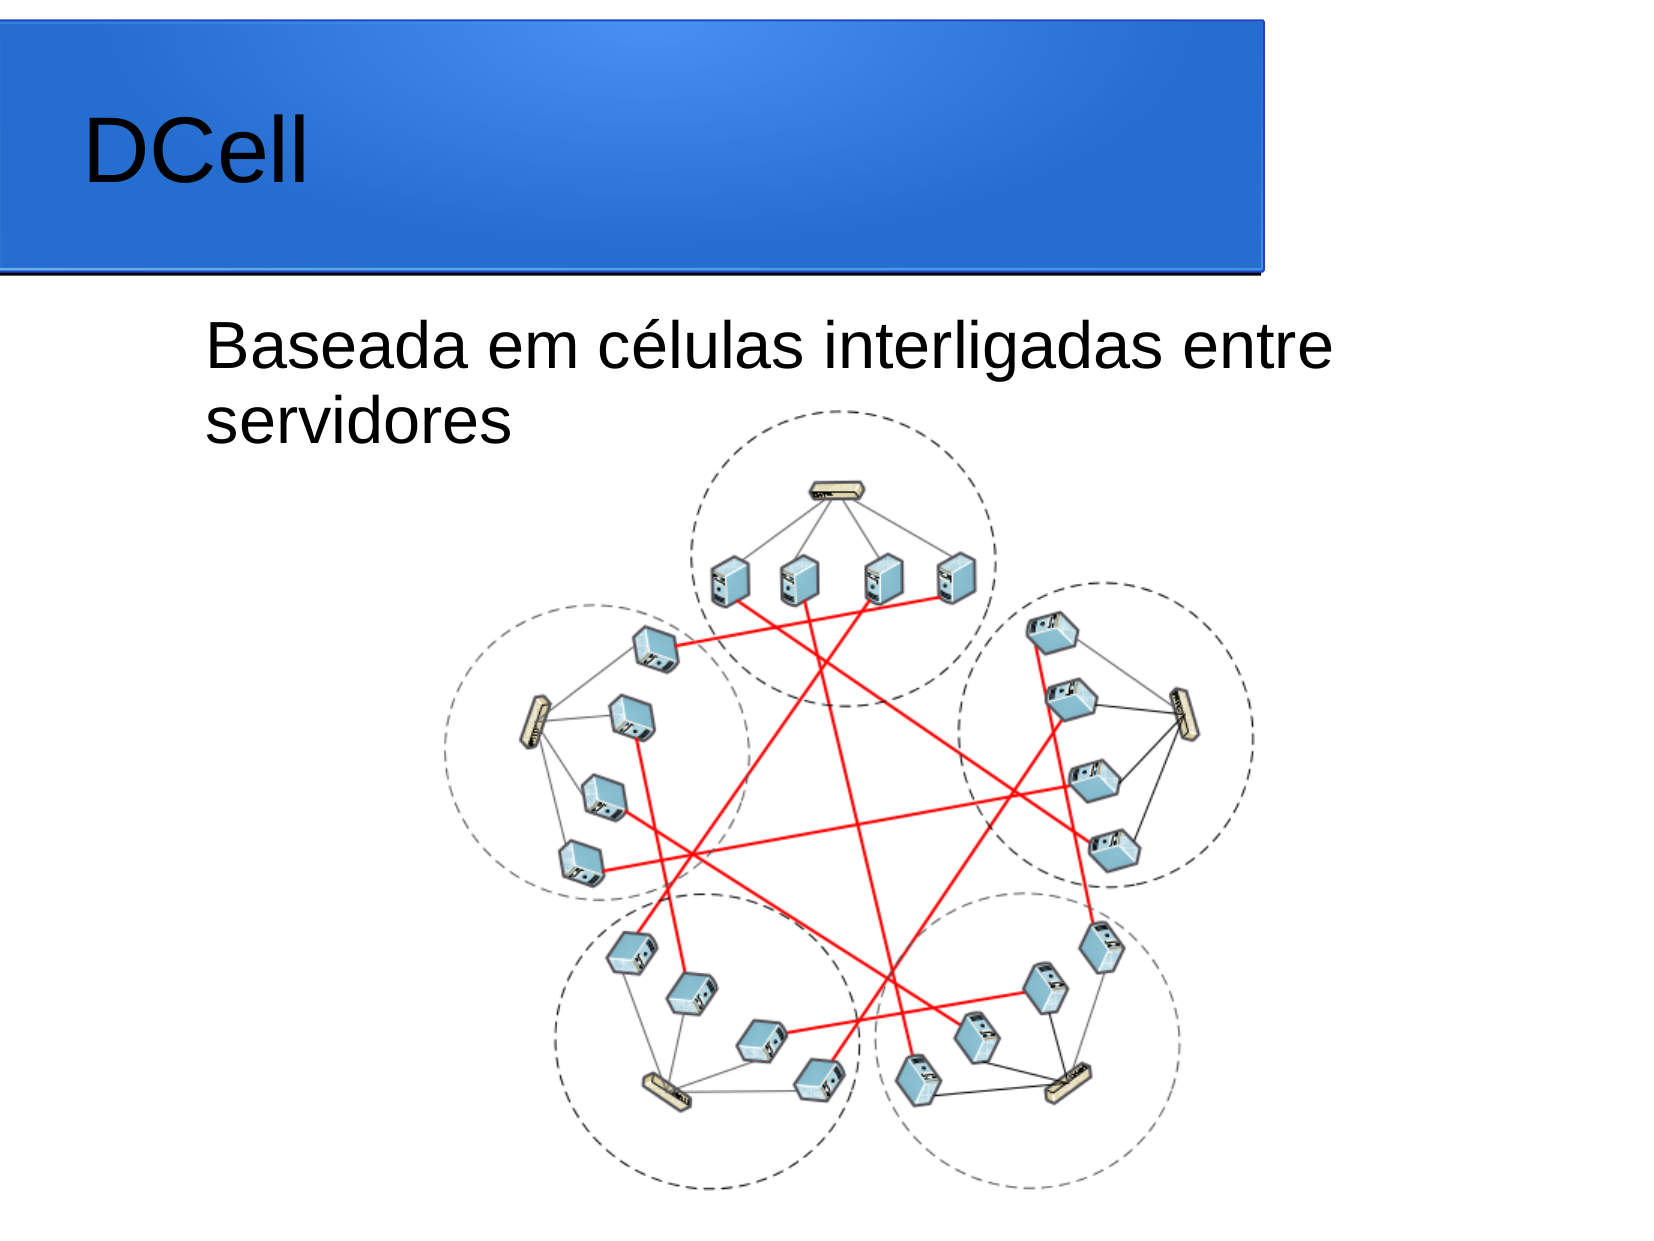

# DCell
Baseada em células interligadas entre servidores